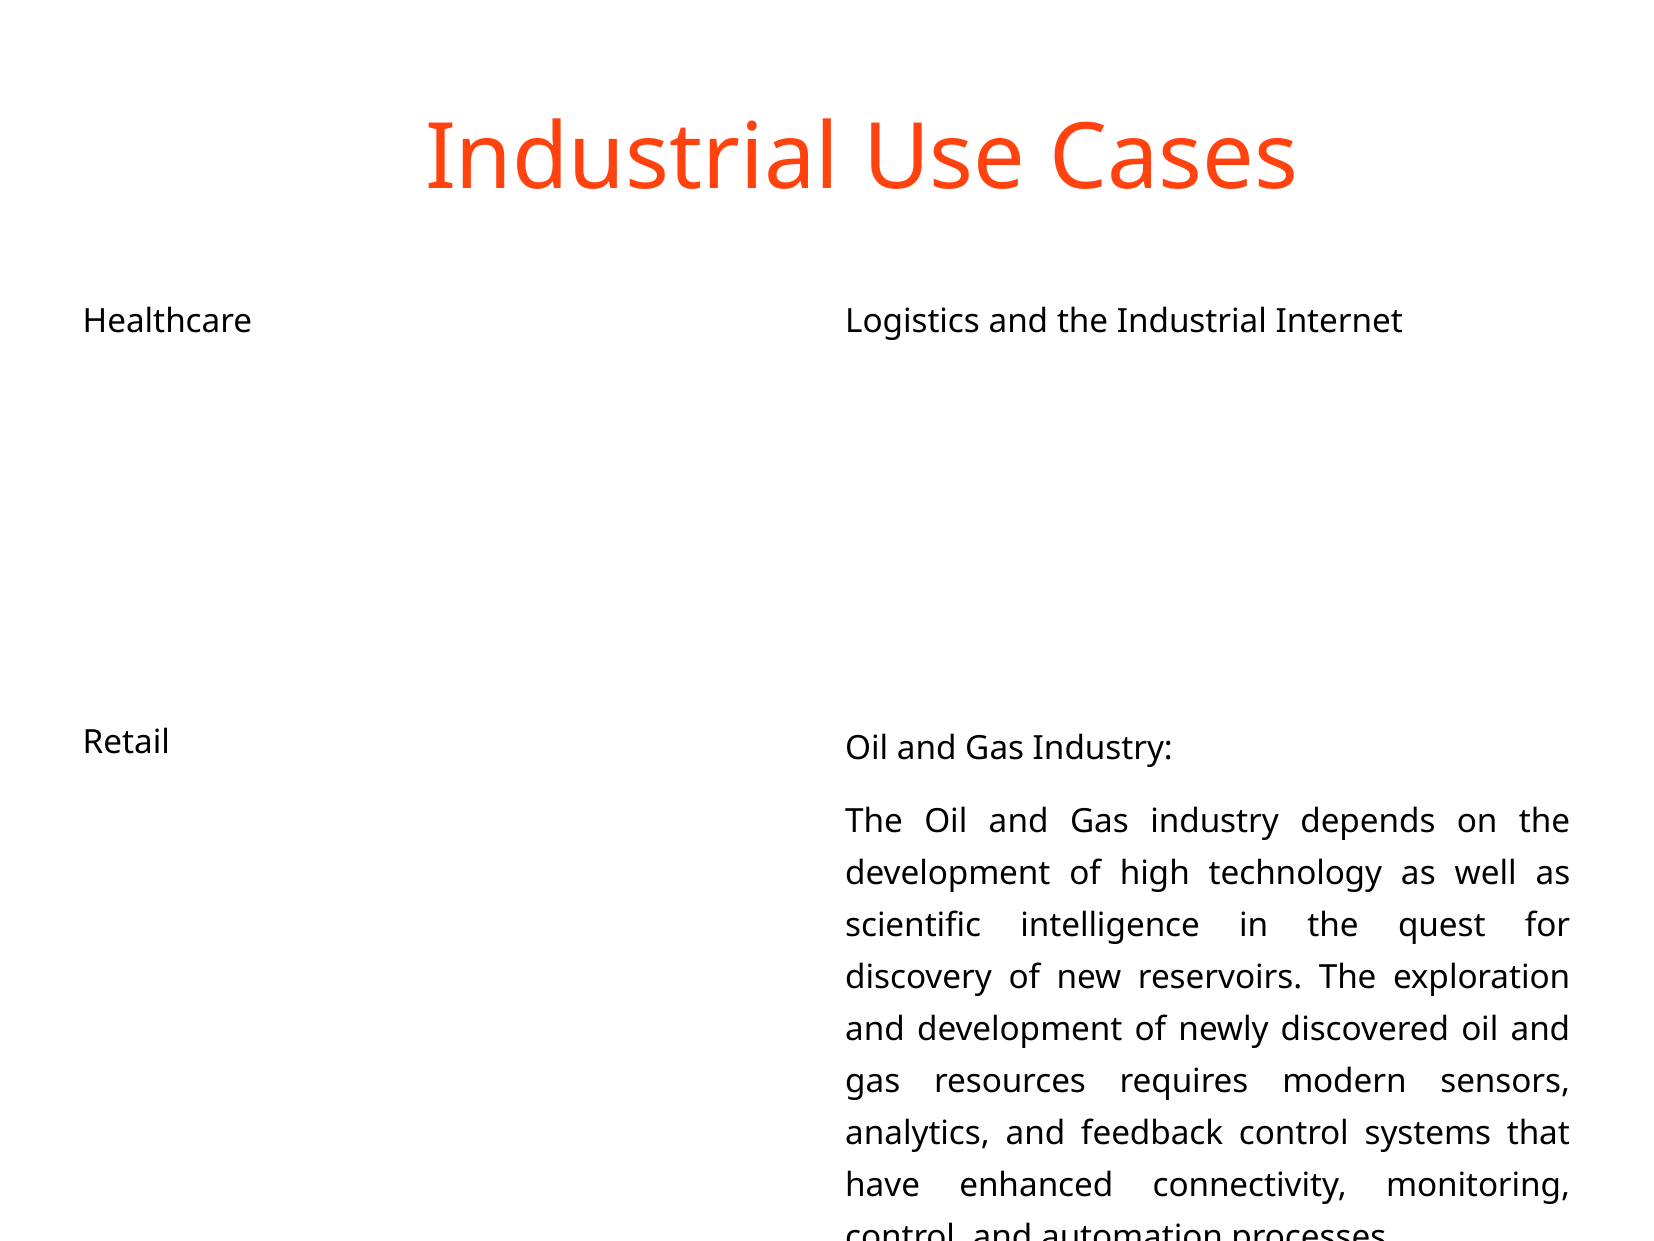

# Industrial Use Cases
Healthcare
Logistics and the Industrial Internet
Retail
Oil and Gas Industry:
The Oil and Gas industry depends on the development of high technology as well as scientific intelligence in the quest for discovery of new reservoirs. The exploration and development of newly discovered oil and gas resources requires modern sensors, analytics, and feedback control systems that have enhanced connectivity, monitoring, control, and automation processes